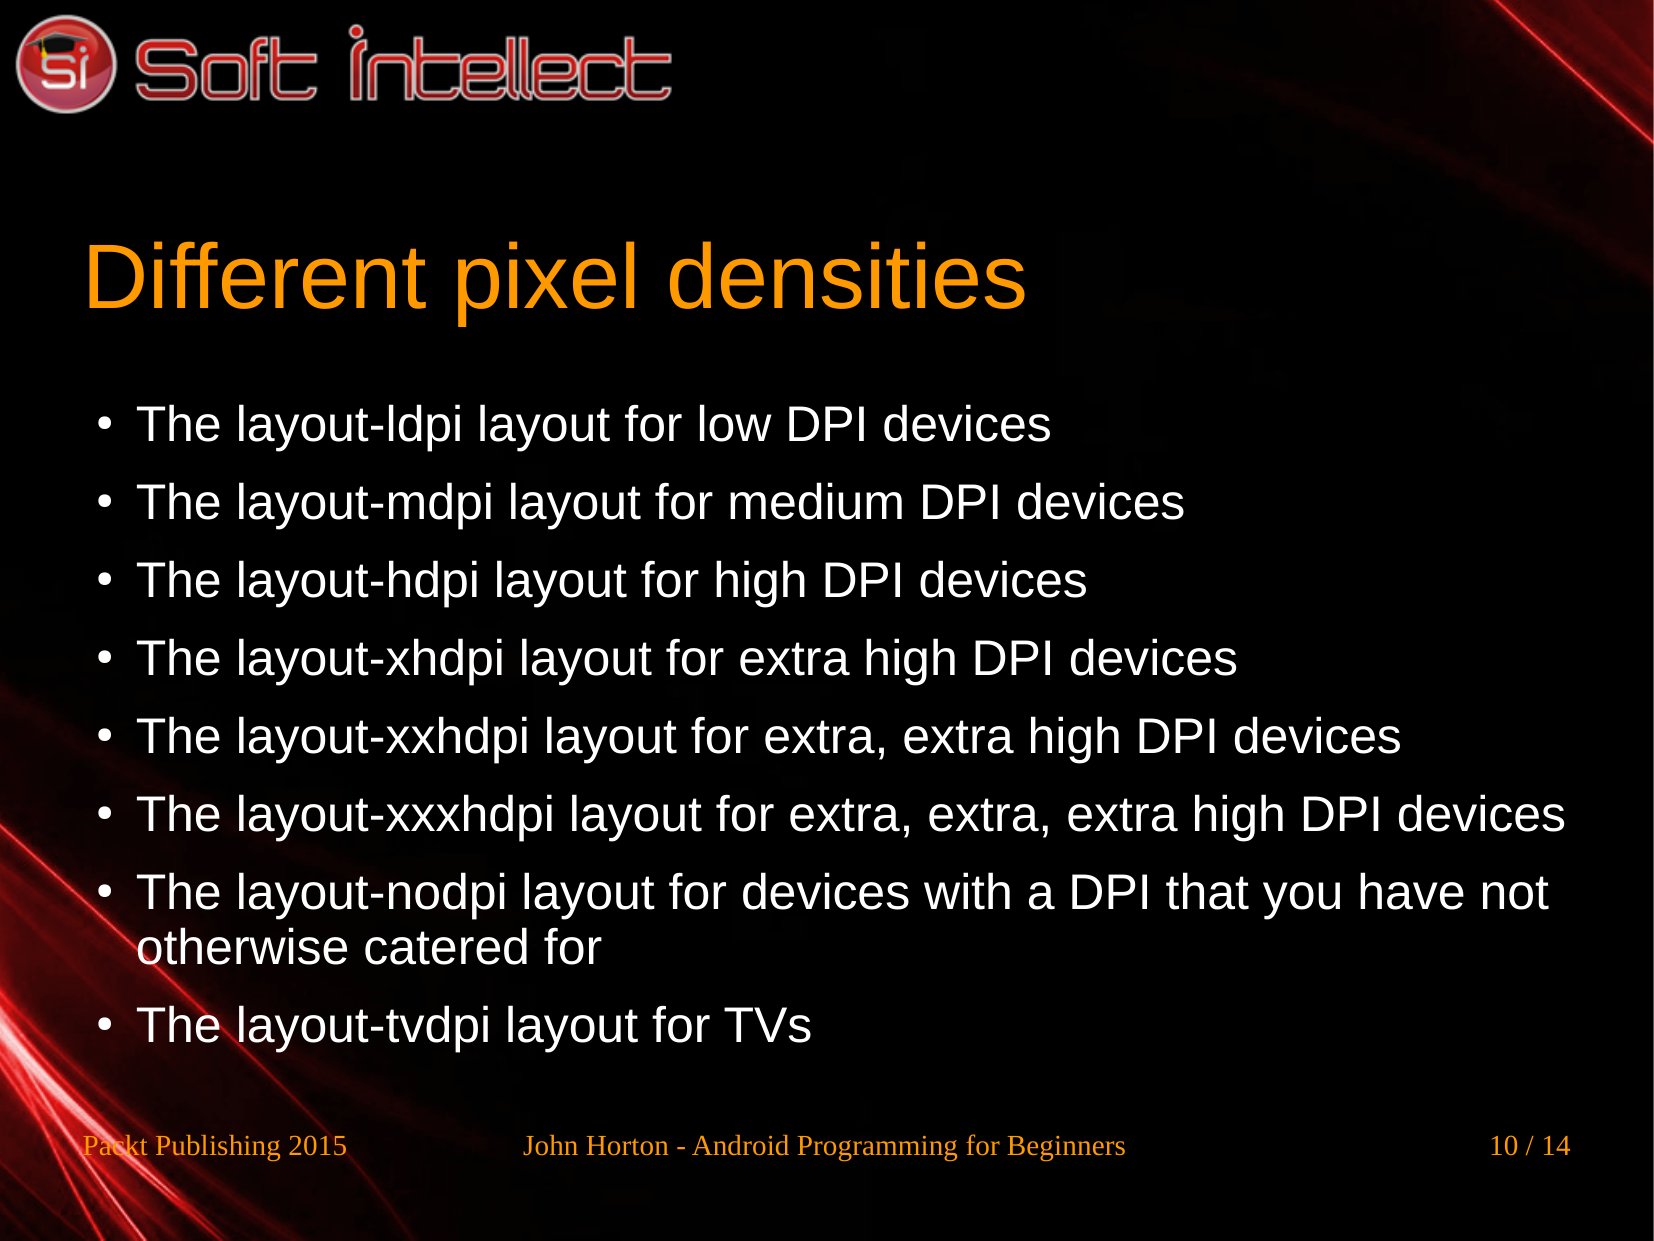

# Different pixel densities
The layout-ldpi layout for low DPI devices
The layout-mdpi layout for medium DPI devices
The layout-hdpi layout for high DPI devices
The layout-xhdpi layout for extra high DPI devices
The layout-xxhdpi layout for extra, extra high DPI devices
The layout-xxxhdpi layout for extra, extra, extra high DPI devices
The layout-nodpi layout for devices with a DPI that you have not otherwise catered for
The layout-tvdpi layout for TVs
Packt Publishing 2015
John Horton - Android Programming for Beginners
10